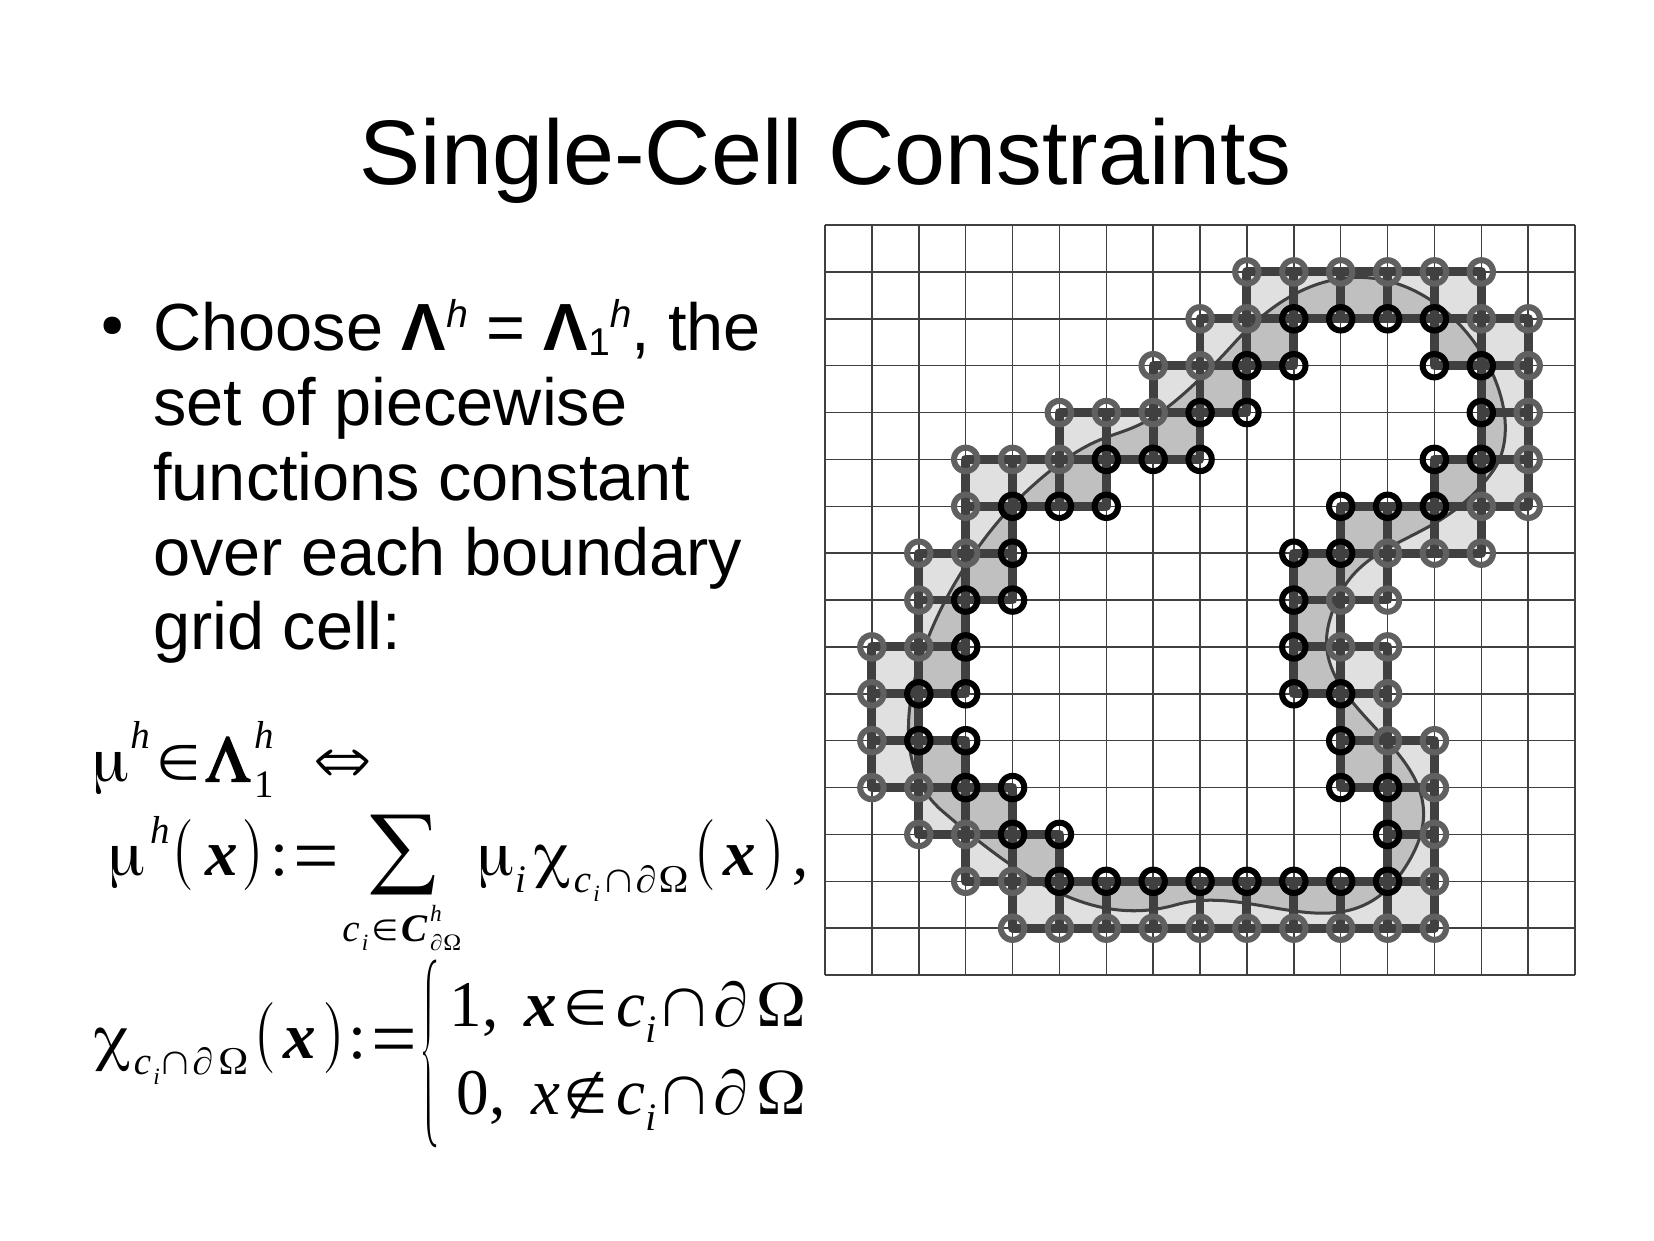

# Single-Cell Constraints
Choose Λh = Λ1h, the set of piecewise functions constant over each boundary grid cell: